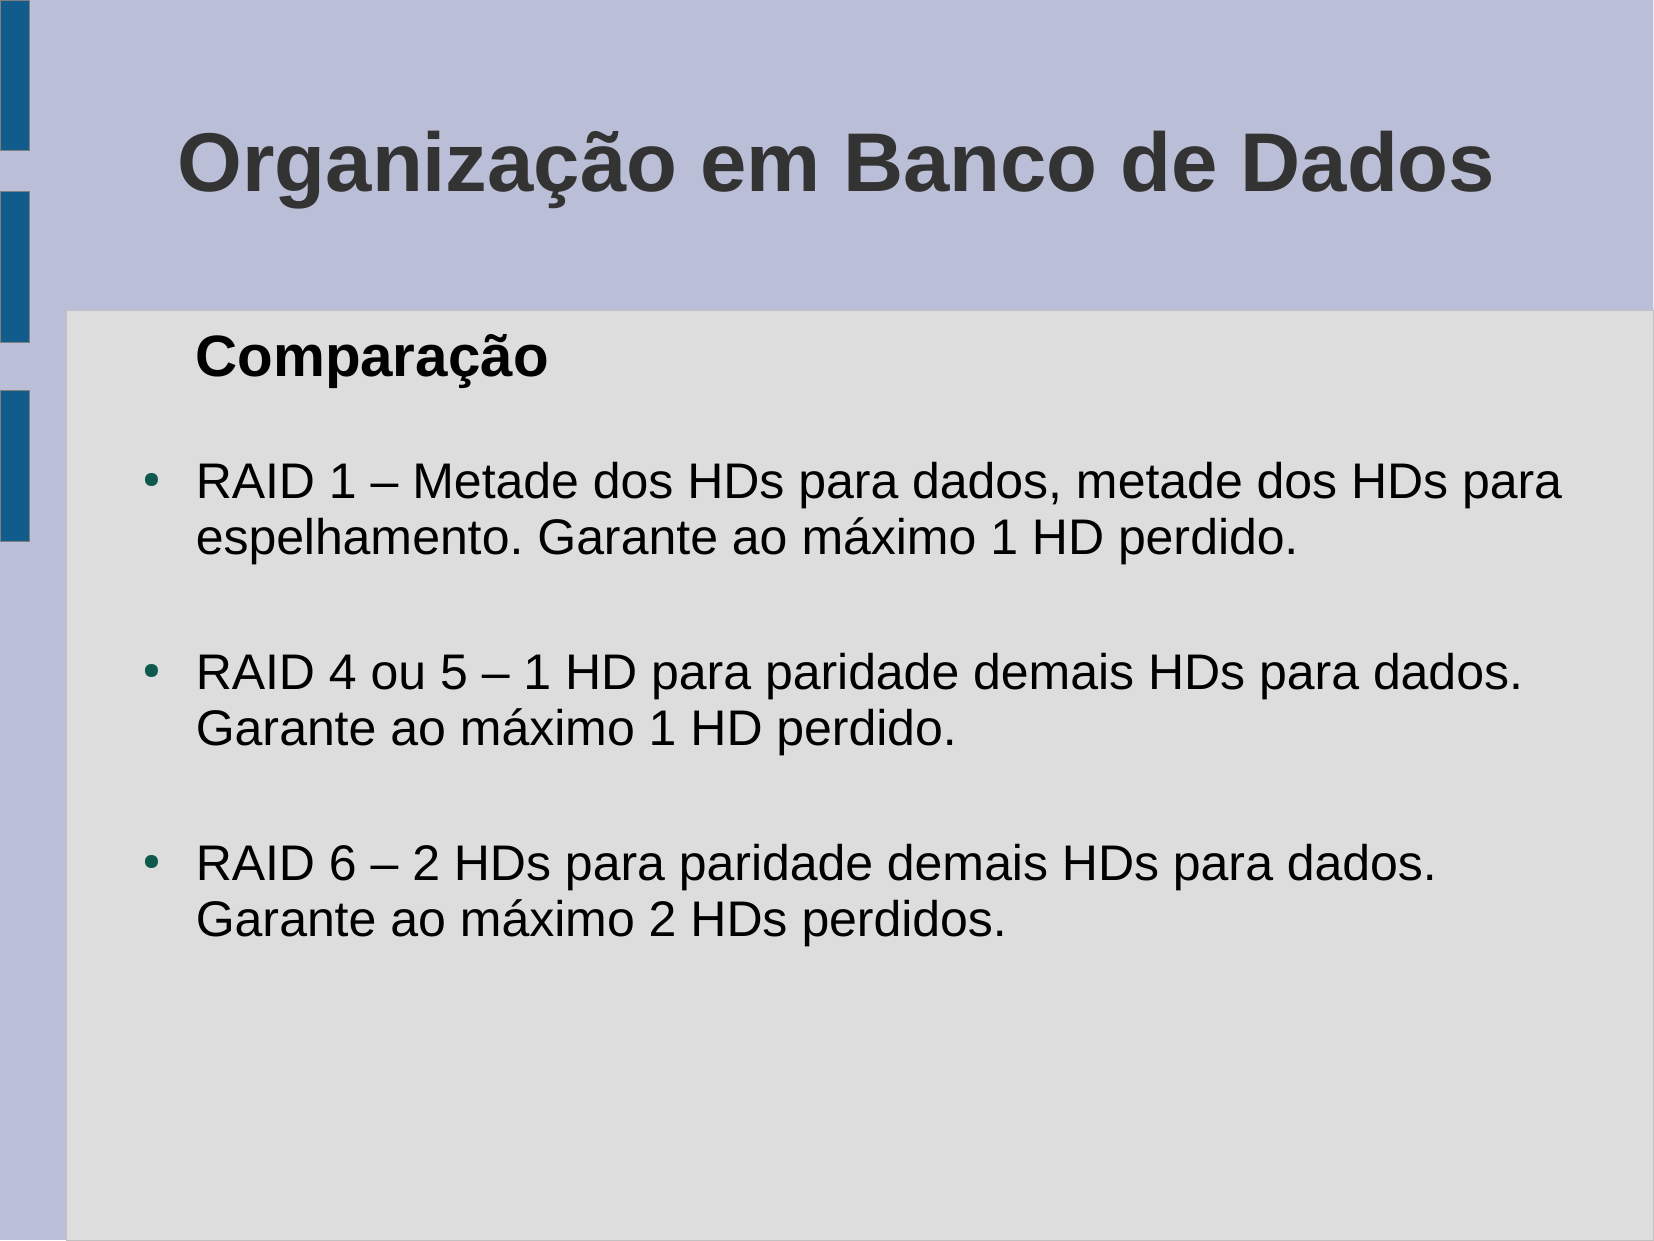

Organização em Banco de Dados
# Comparação
RAID 1 – Metade dos HDs para dados, metade dos HDs para espelhamento. Garante ao máximo 1 HD perdido.
RAID 4 ou 5 – 1 HD para paridade demais HDs para dados. Garante ao máximo 1 HD perdido.
RAID 6 – 2 HDs para paridade demais HDs para dados. Garante ao máximo 2 HDs perdidos.